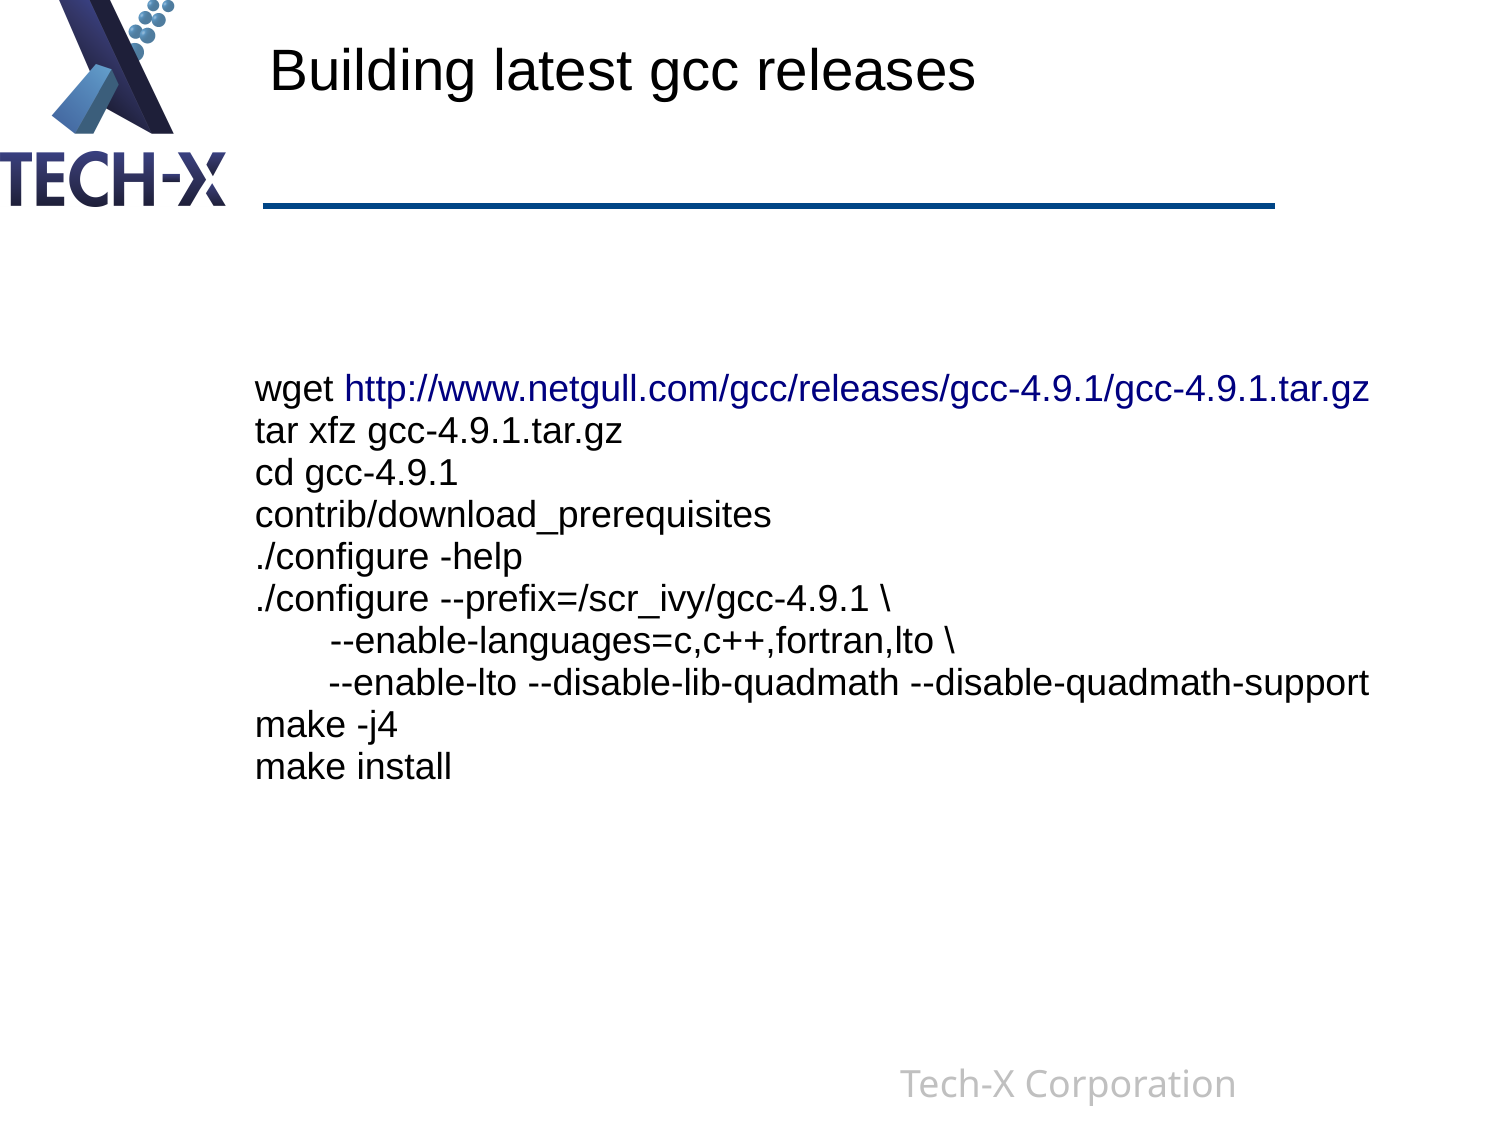

Building latest gcc releases
wget http://www.netgull.com/gcc/releases/gcc-4.9.1/gcc-4.9.1.tar.gz
tar xfz gcc-4.9.1.tar.gz
cd gcc-4.9.1
contrib/download_prerequisites
./configure -help
./configure --prefix=/scr_ivy/gcc-4.9.1 \
	--enable-languages=c,c++,fortran,lto \
 --enable-lto --disable-lib-quadmath --disable-quadmath-support
make -j4
make install